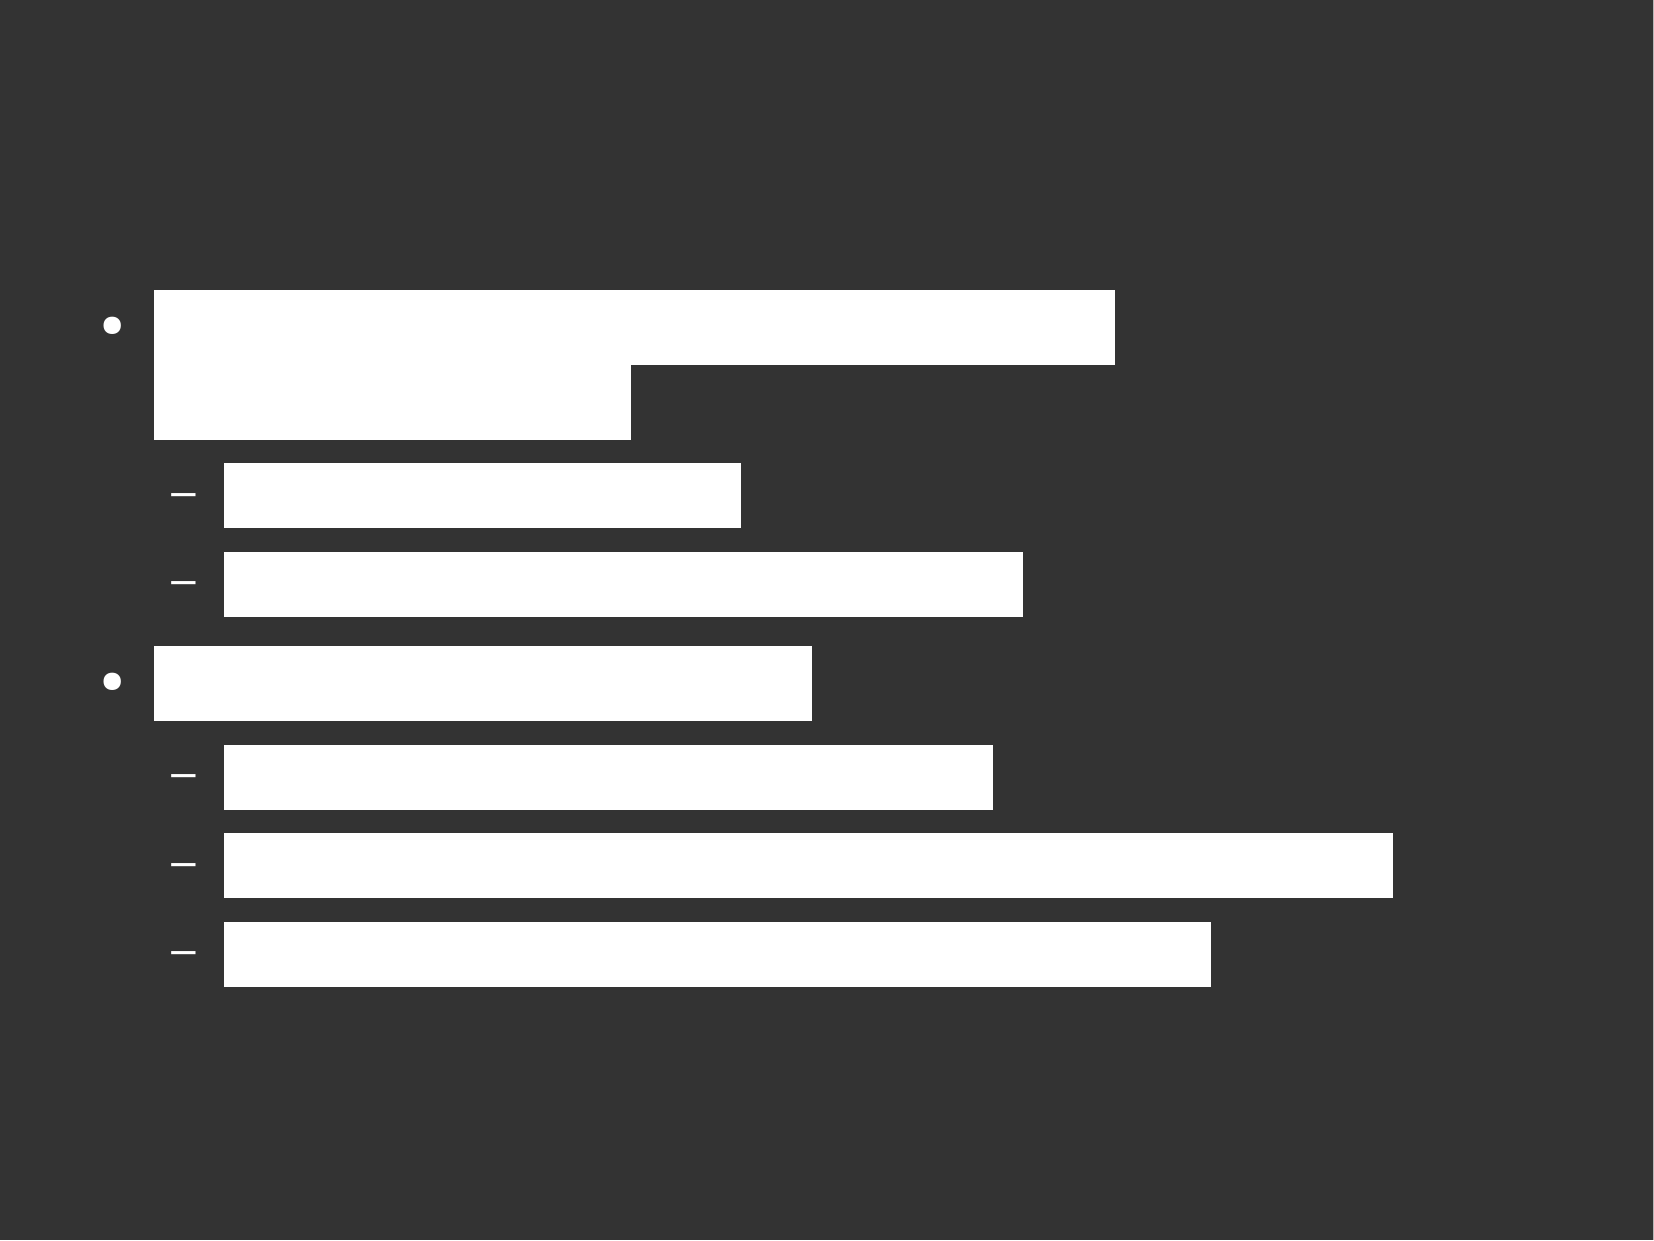

# Home care needs differ between neighbourhoods
Need for home care
Fulfillment of home care needs
Differences caused by
Differences in the populations
Differences in the possibilities to receive care
Effect of the surrounding on possibility